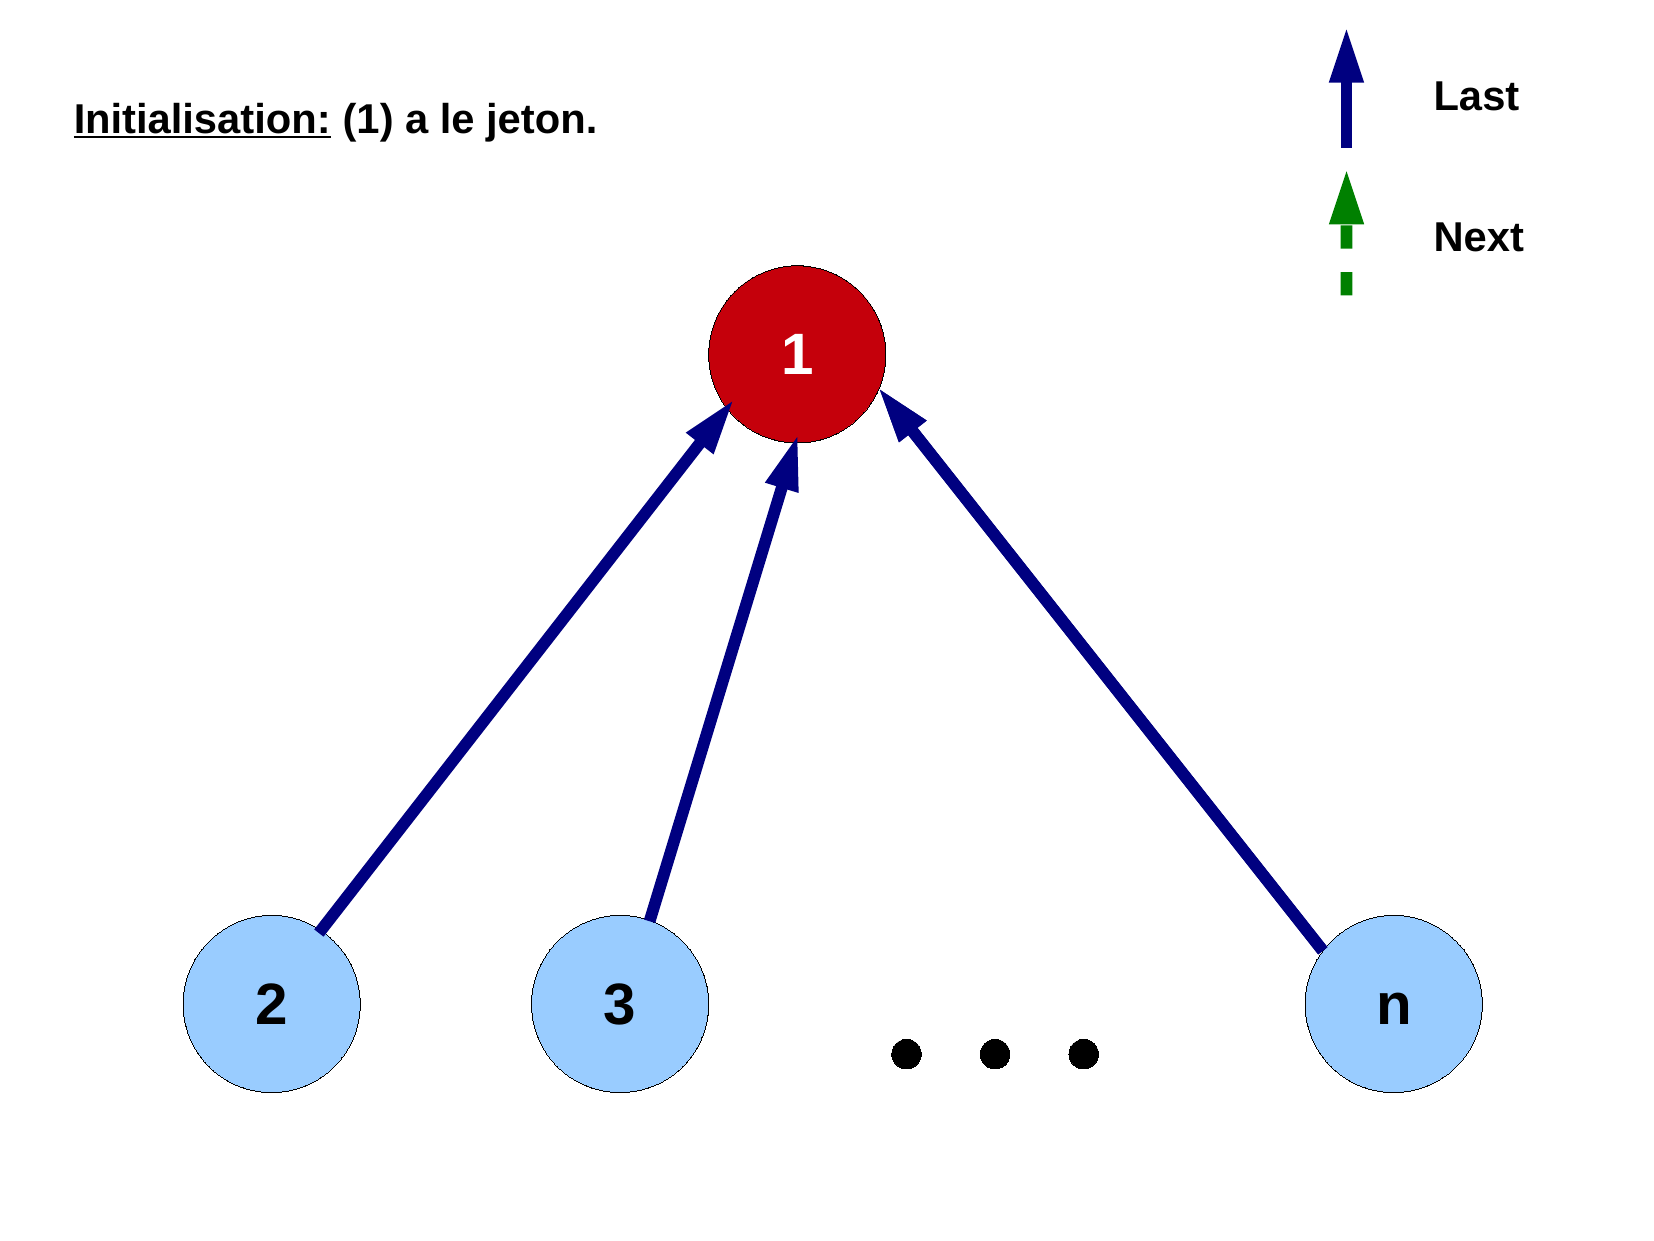

Last
Initialisation: (1) a le jeton.
Next
1
2
3
n